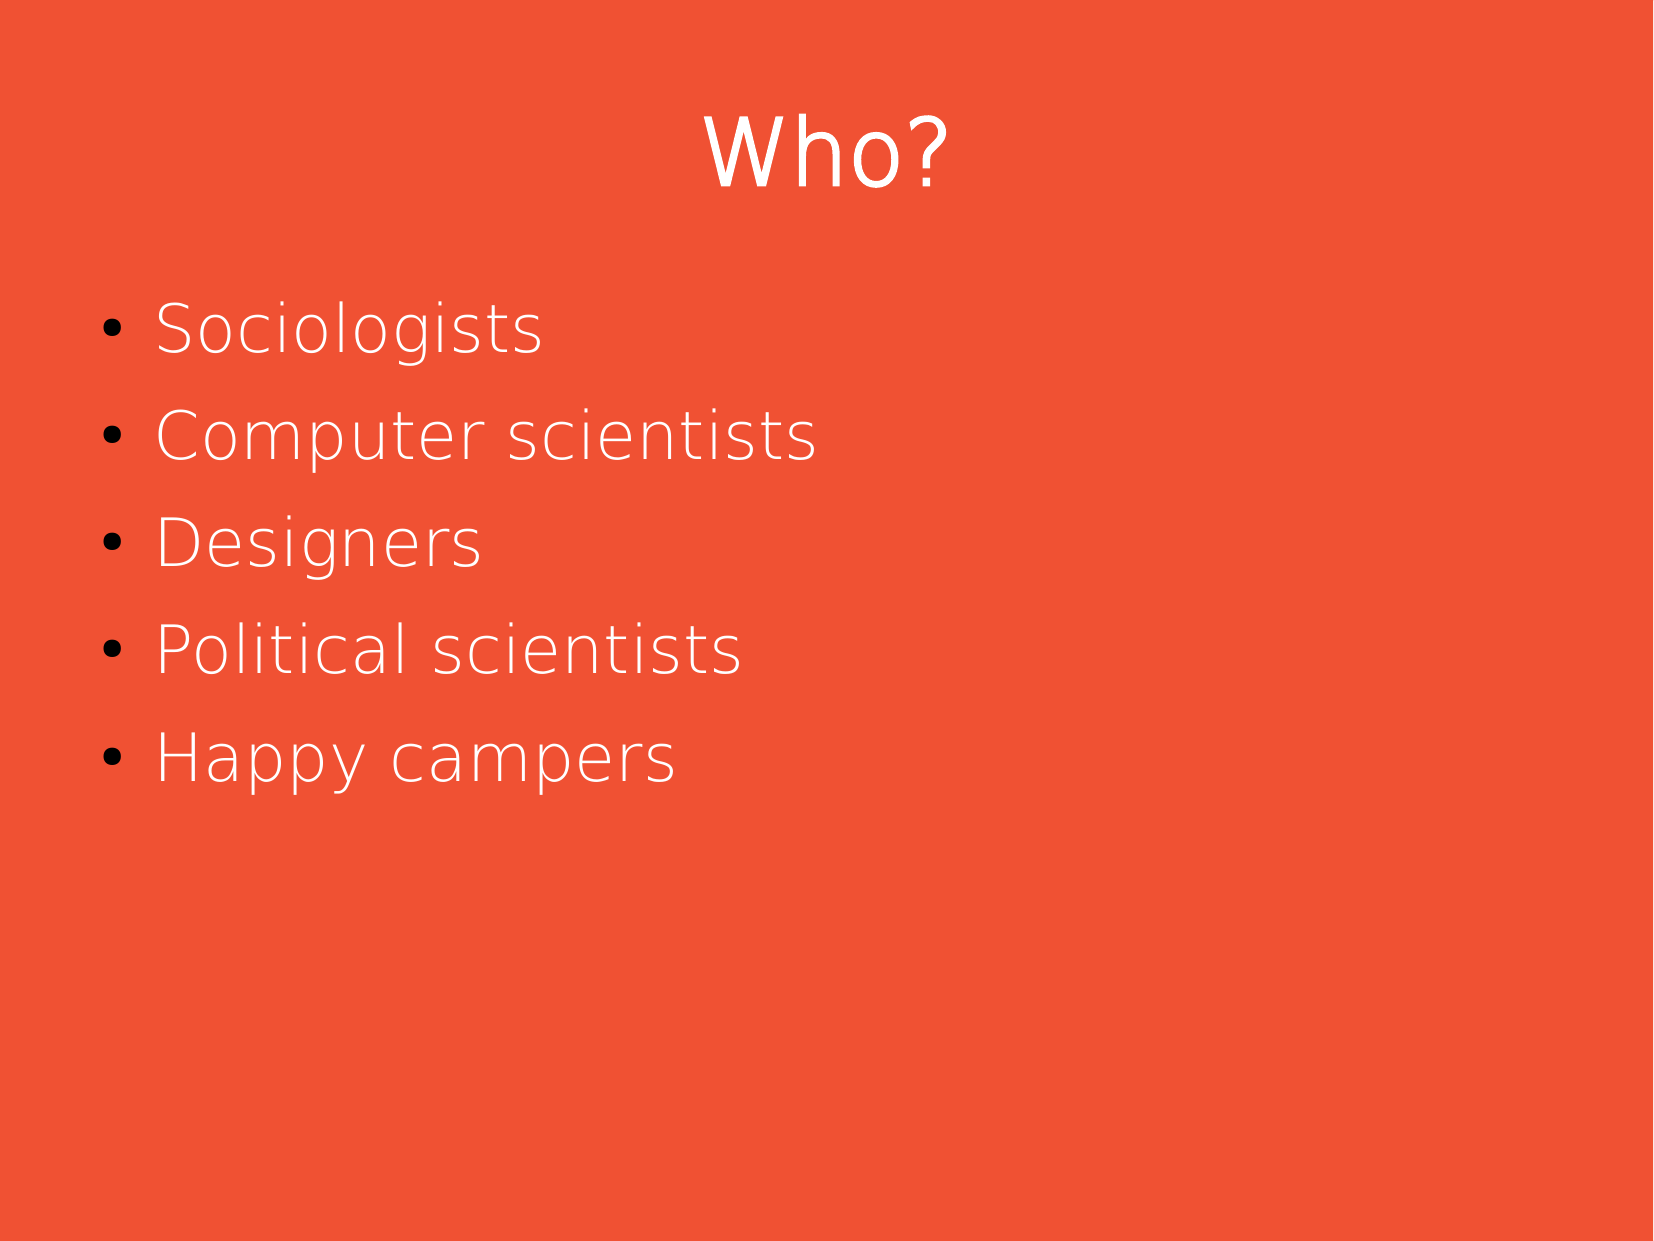

# Who?
Sociologists
Computer scientists
Designers
Political scientists
Happy campers